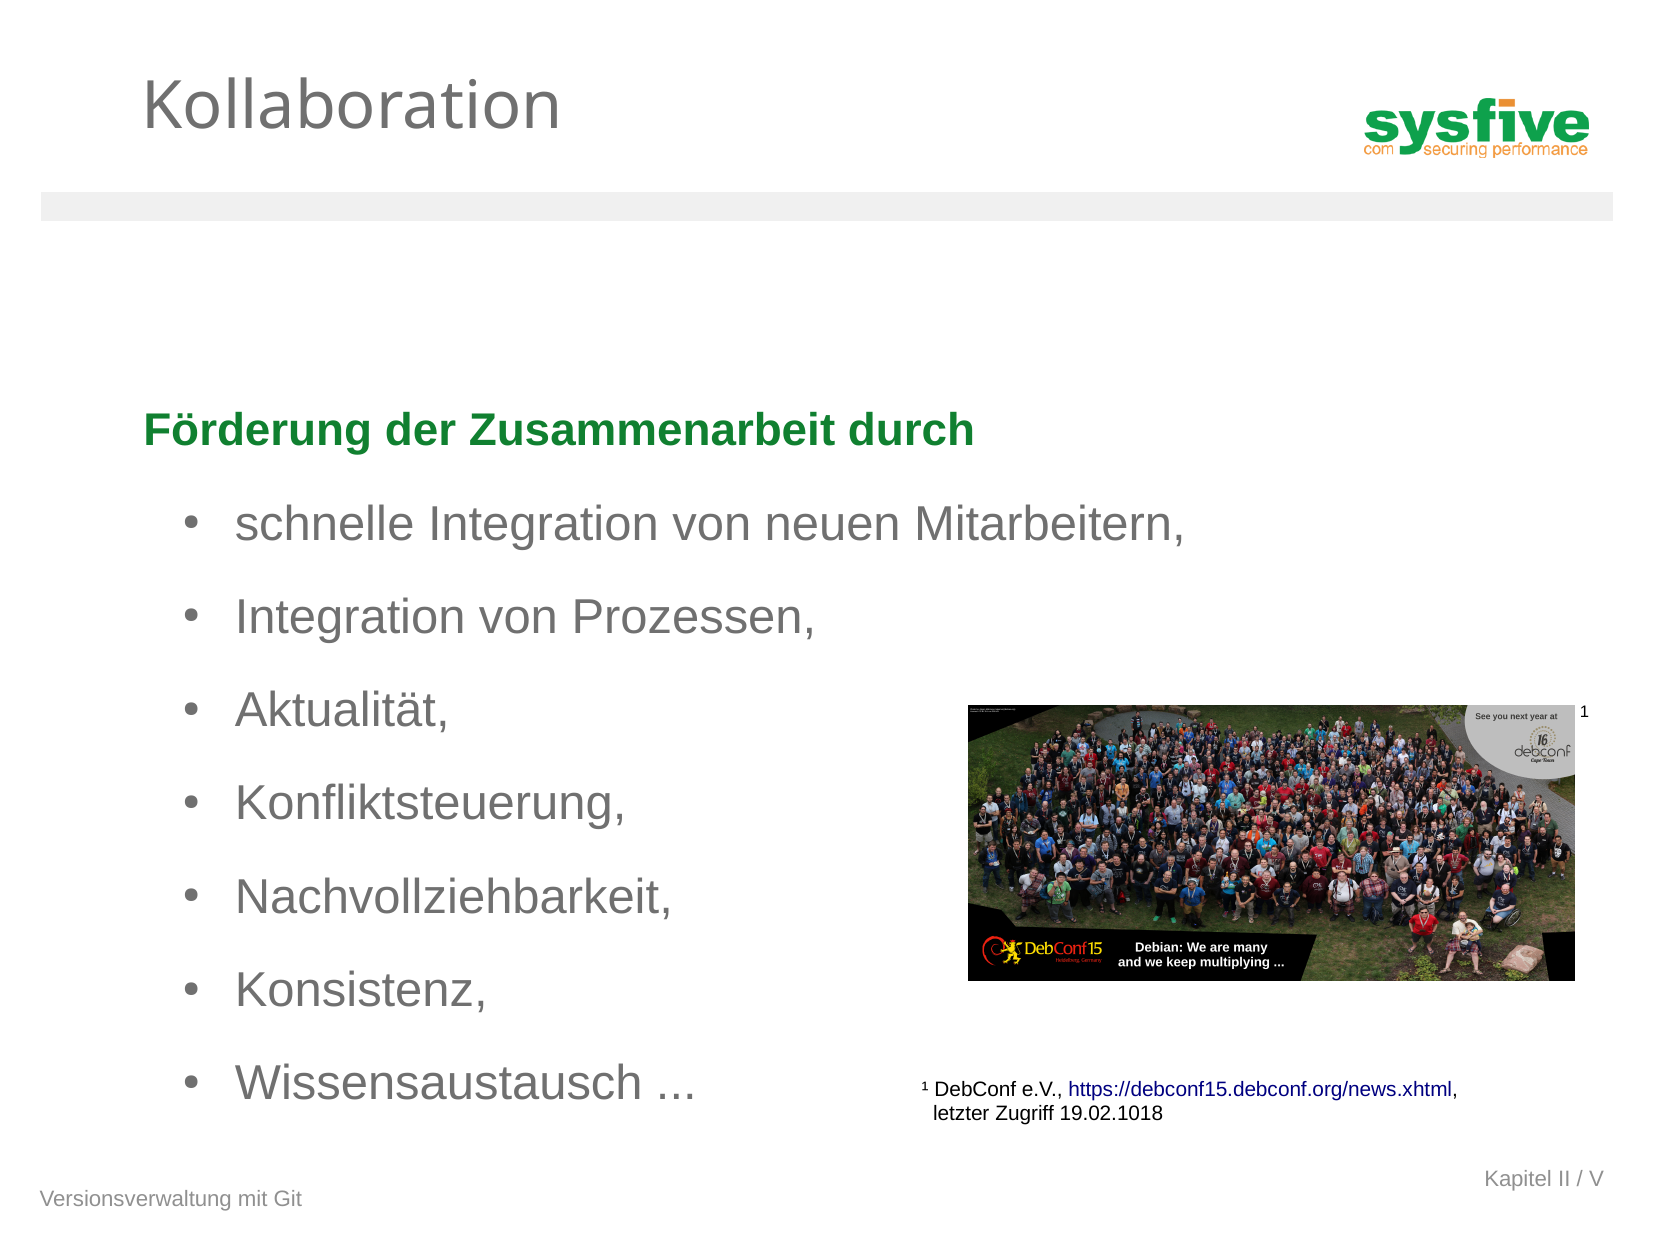

# Kollaboration
Förderung der Zusammenarbeit durch
schnelle Integration von neuen Mitarbeitern,
Integration von Prozessen,
Aktualität,
Konfliktsteuerung,
Nachvollziehbarkeit,
Konsistenz,
Wissensaustausch ...
1
¹ DebConf e.V., https://debconf15.debconf.org/news.xhtml,
 letzter Zugriff 19.02.1018
Kapitel II / V
Versionsverwaltung mit Git